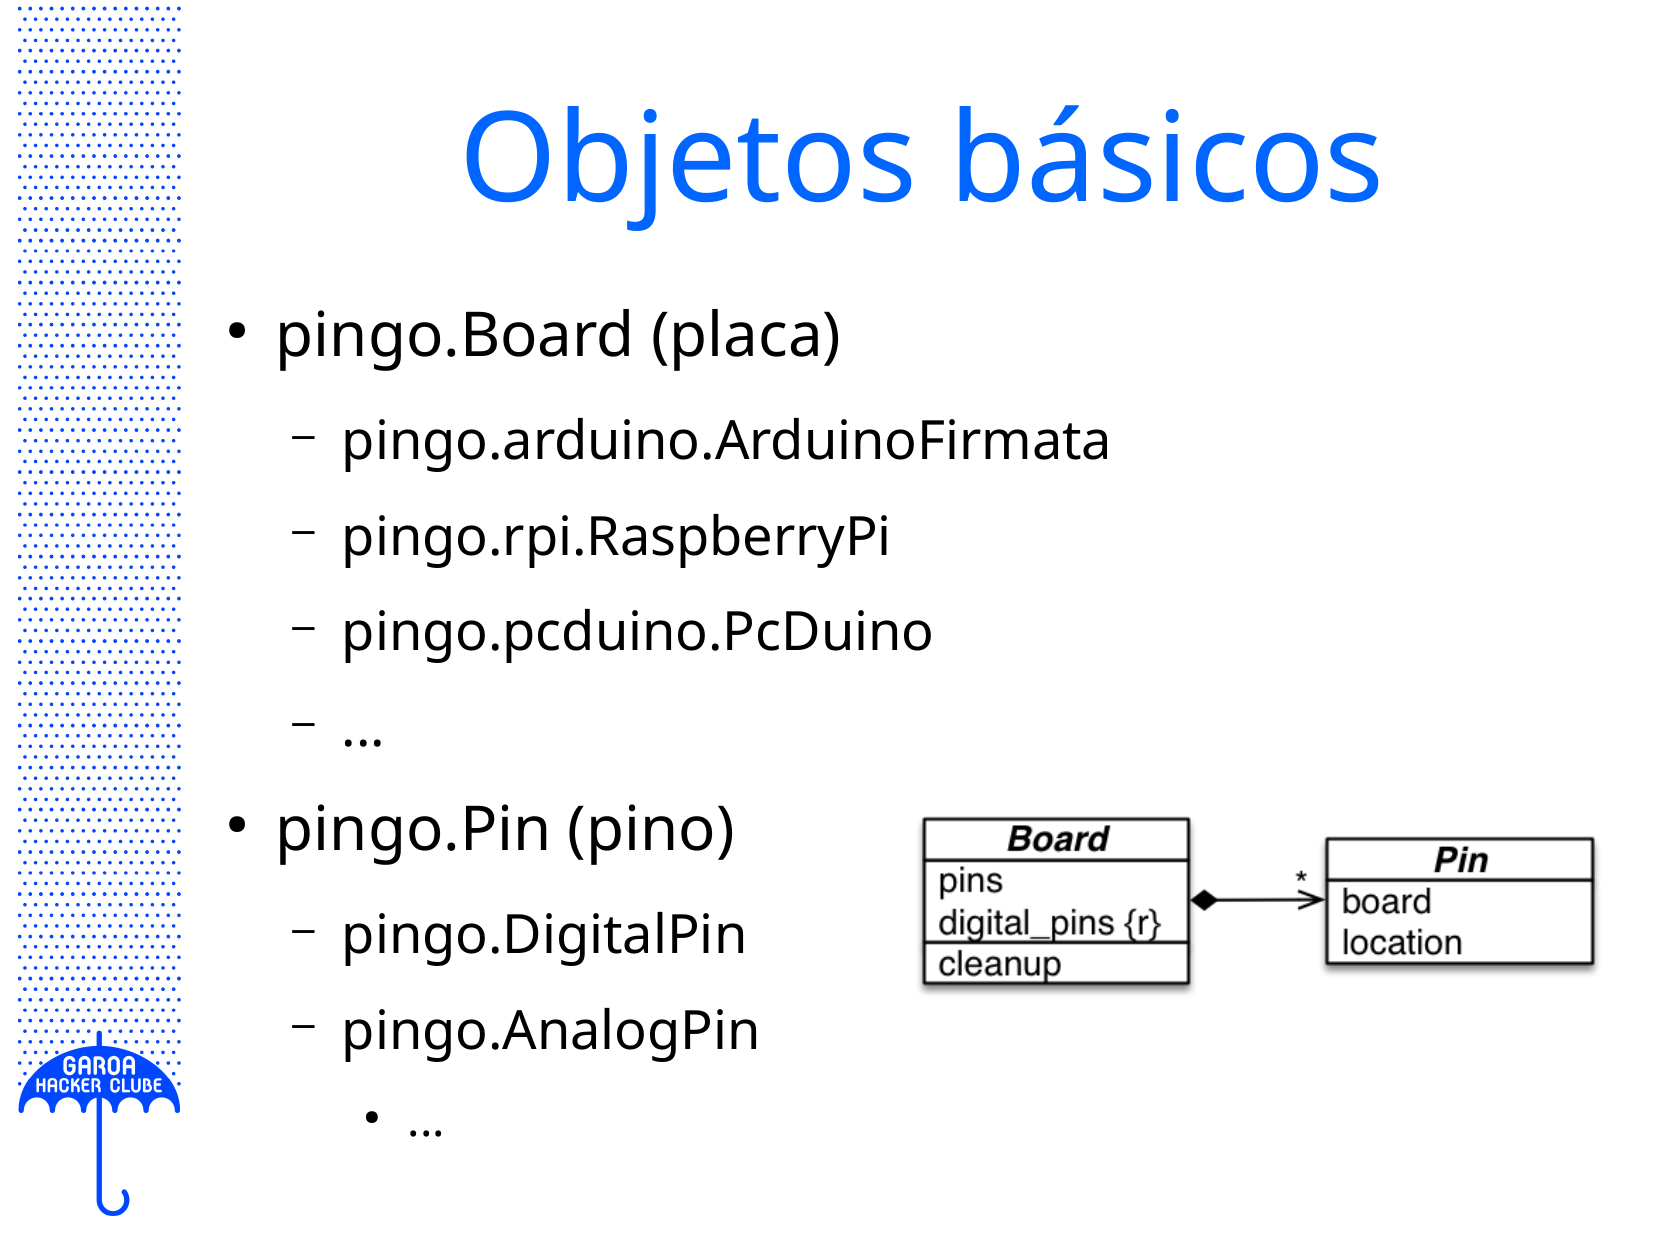

# Objetos básicos
pingo.Board (placa)
pingo.arduino.ArduinoFirmata
pingo.rpi.RaspberryPi
pingo.pcduino.PcDuino
...
pingo.Pin (pino)
pingo.DigitalPin
pingo.AnalogPin
...